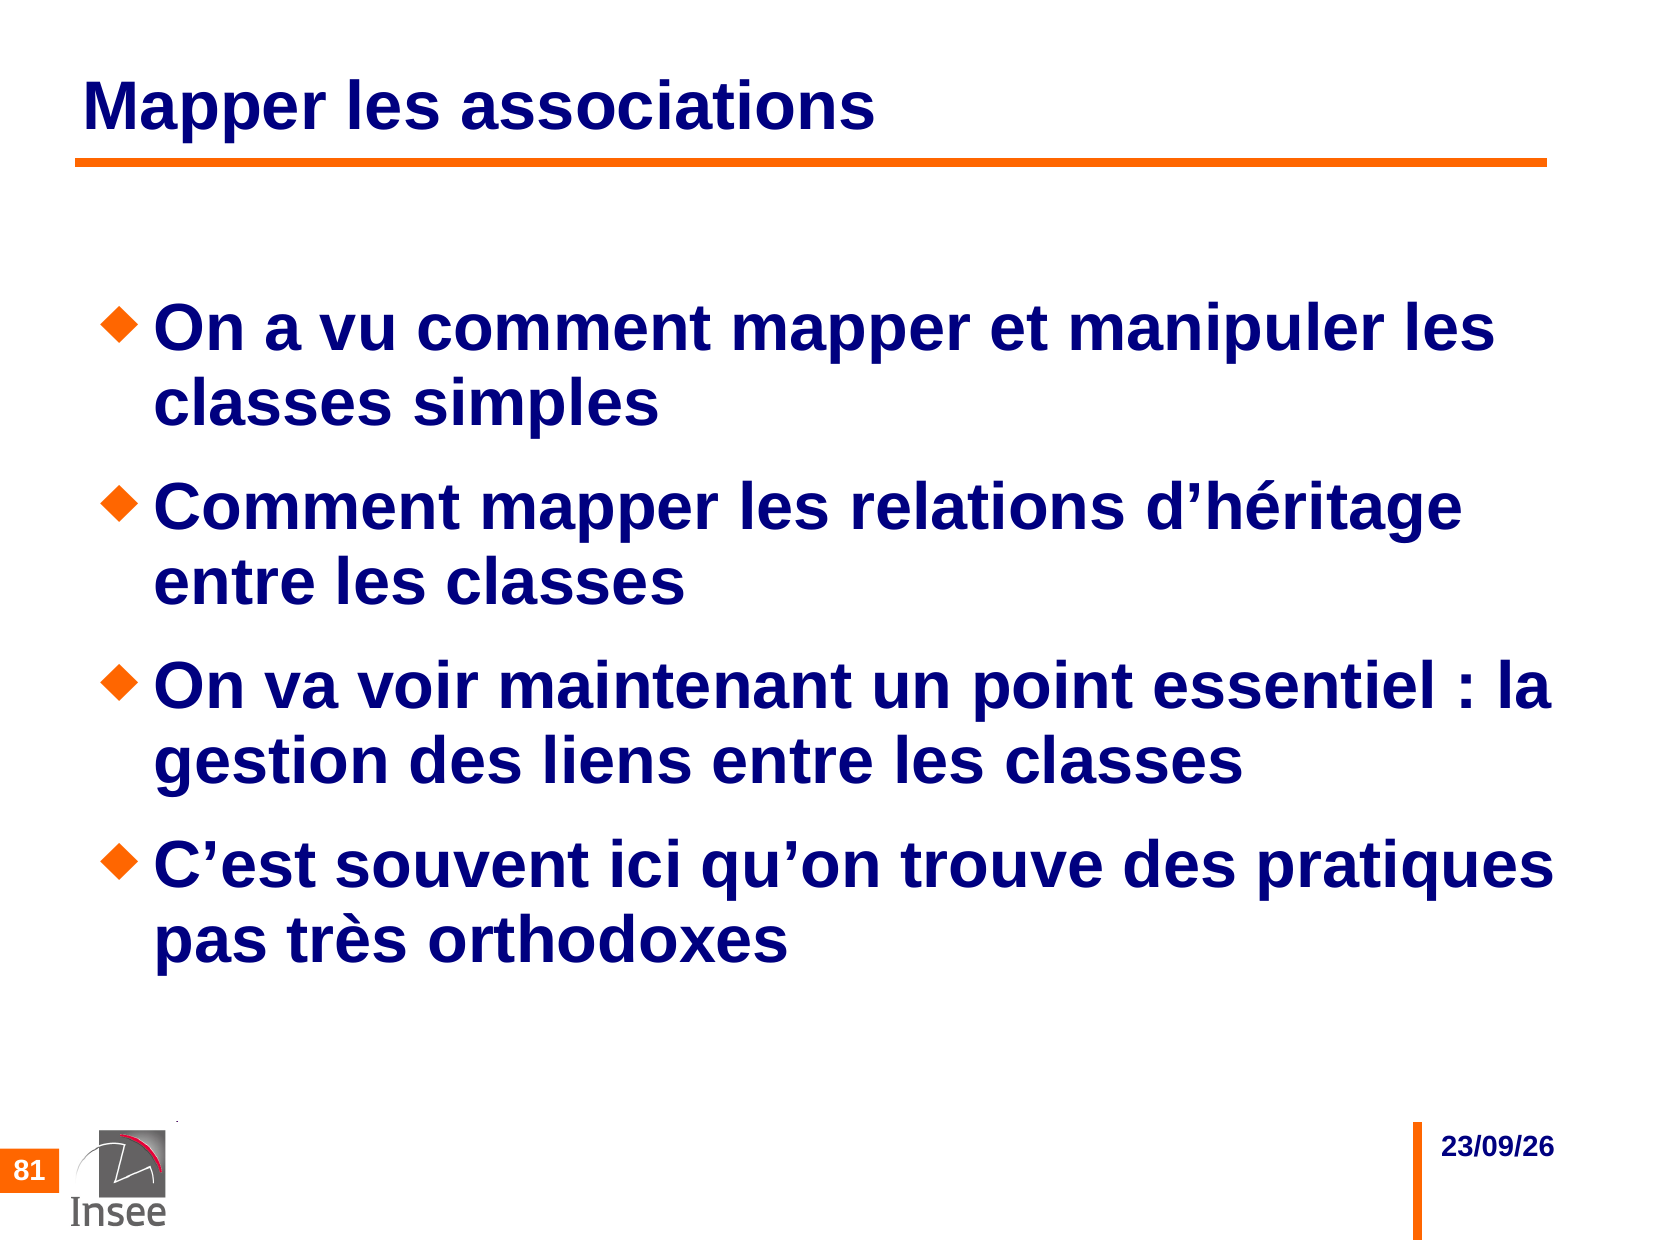

# Mapper les associations
On a vu comment mapper et manipuler les classes simples
Comment mapper les relations d’héritage entre les classes
On va voir maintenant un point essentiel : la gestion des liens entre les classes
C’est souvent ici qu’on trouve des pratiques pas très orthodoxes
81